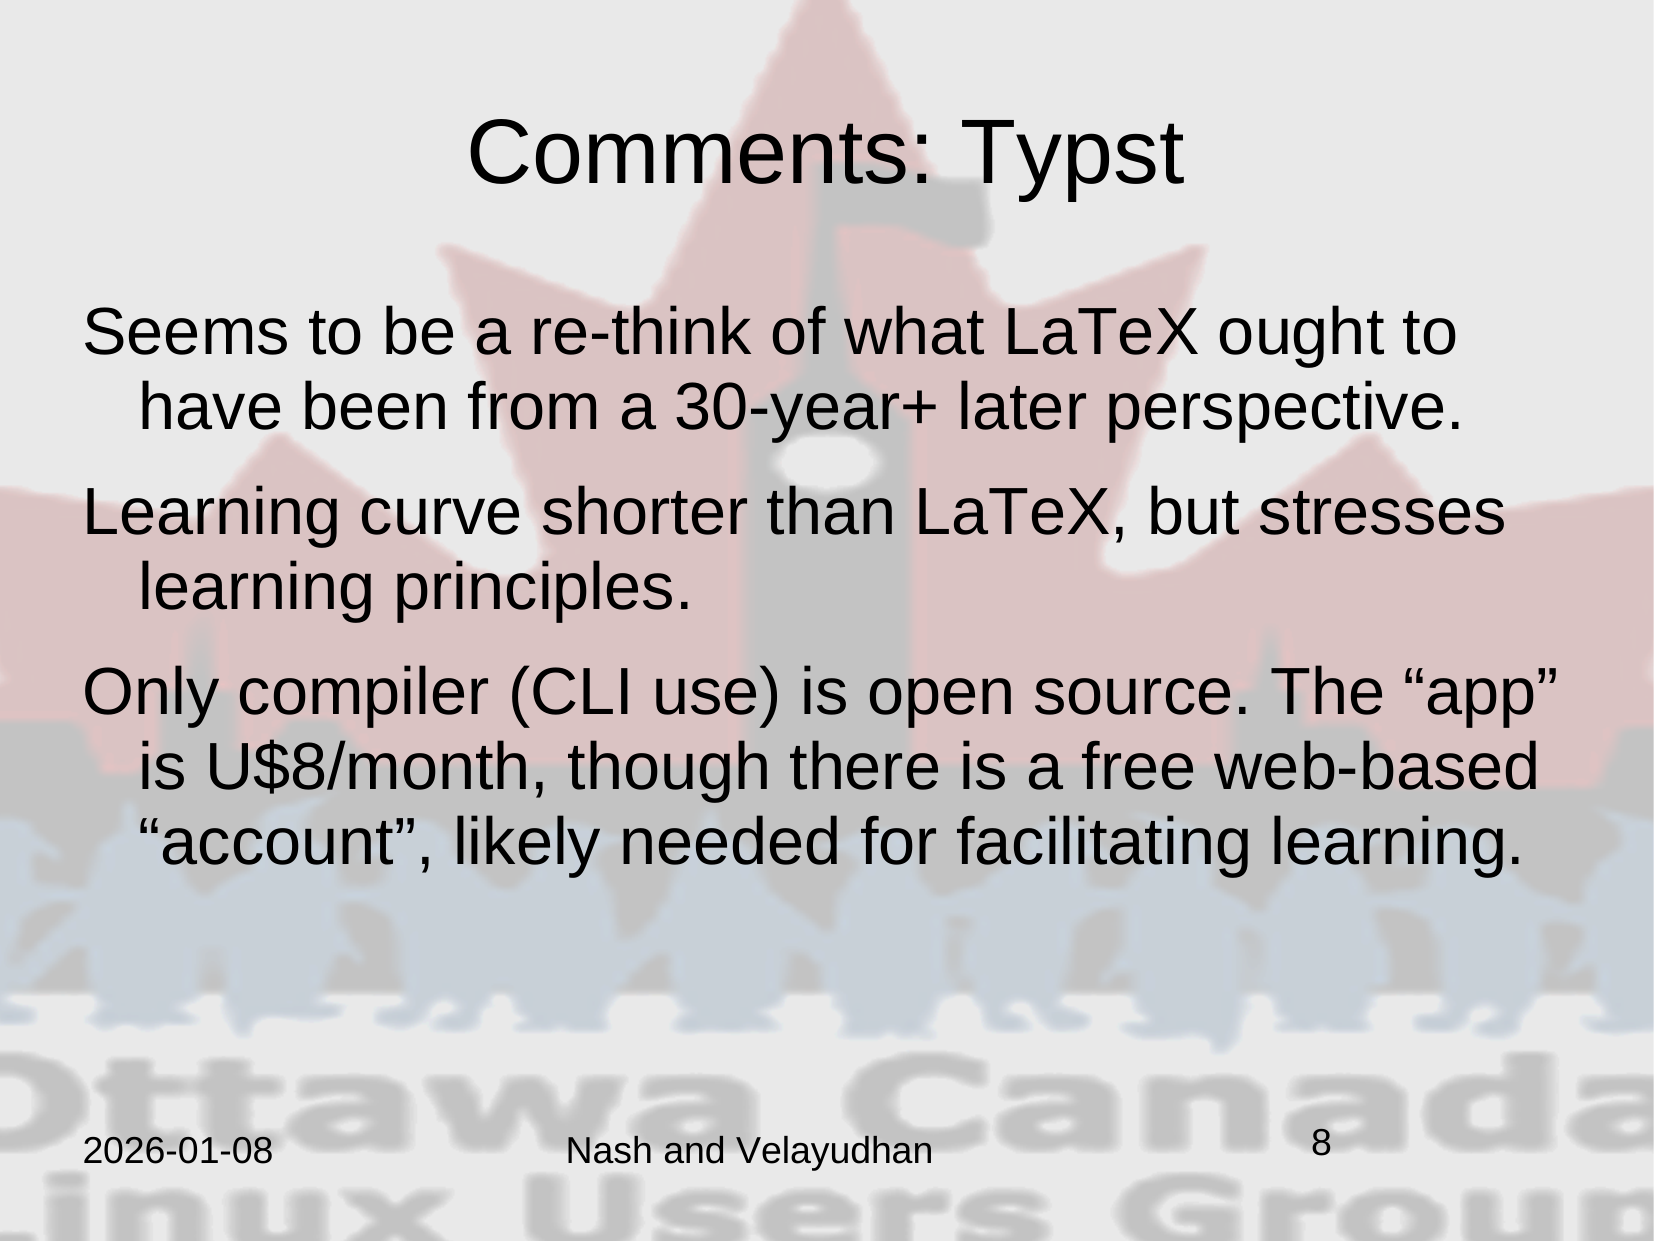

# Comments: Typst
Seems to be a re-think of what LaTeX ought to have been from a 30-year+ later perspective.
Learning curve shorter than LaTeX, but stresses learning principles.
Only compiler (CLI use) is open source. The “app” is U$8/month, though there is a free web-based “account”, likely needed for facilitating learning.
8